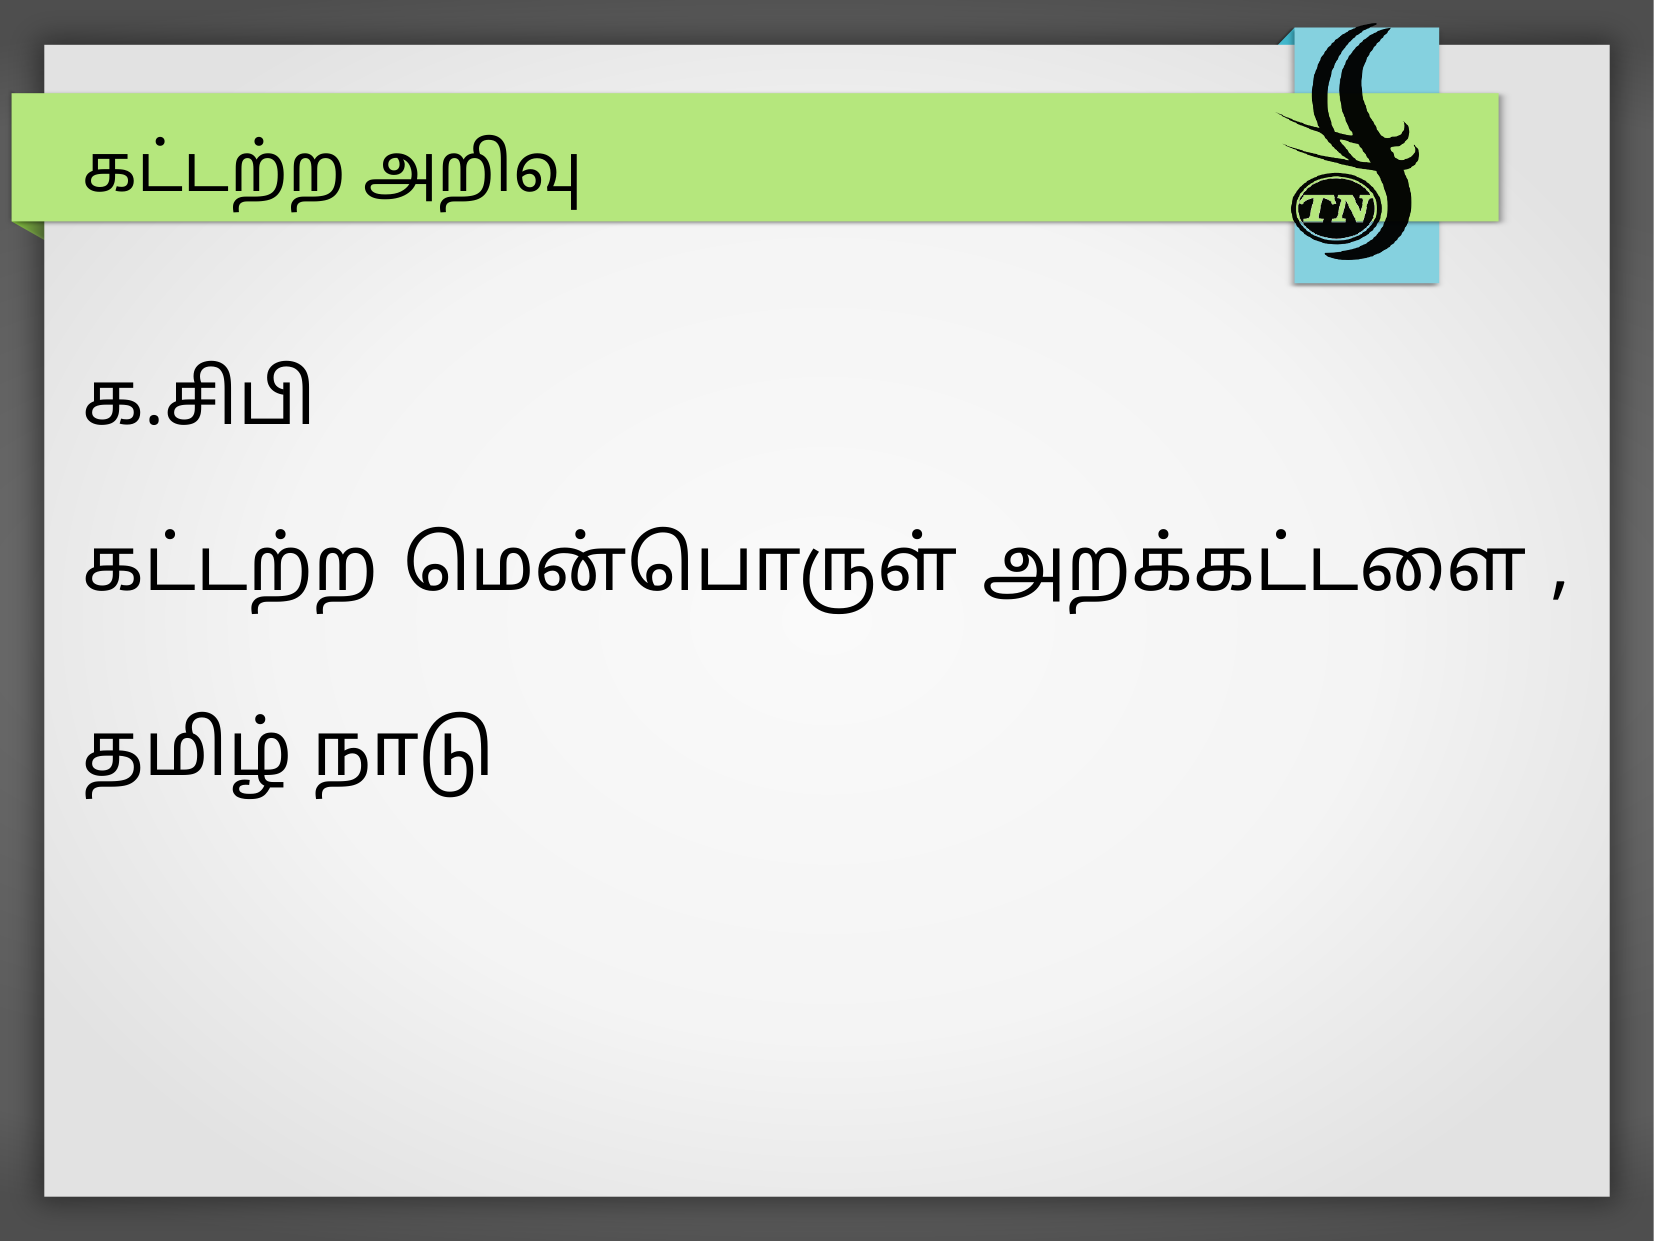

# கட்டற்ற அறிவு
க.சிபி
கட்டற்ற மென்பொருள் அறக்கட்டளை , தமிழ் நாடு